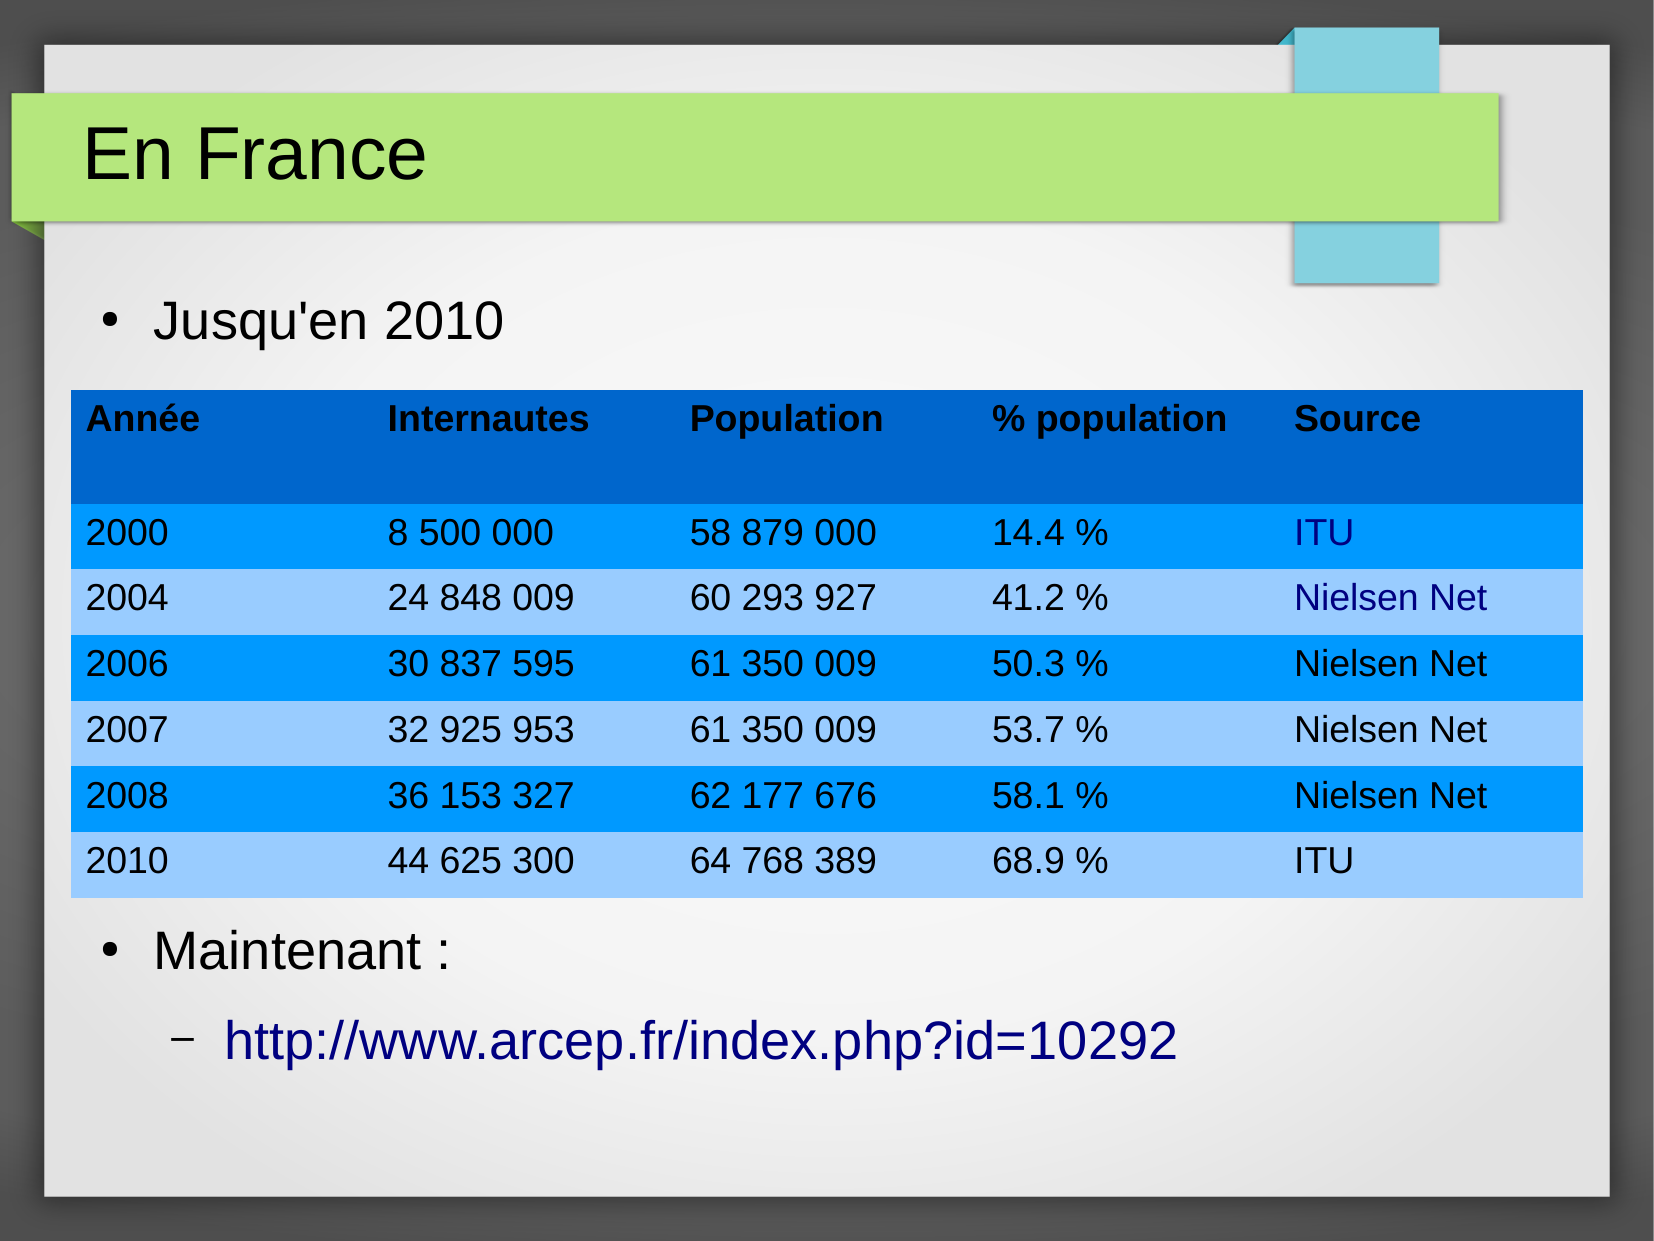

# En France
Jusqu'en 2010
Maintenant :
http://www.arcep.fr/index.php?id=10292
| Année | Internautes | Population | % population | Source |
| --- | --- | --- | --- | --- |
| 2000 | 8 500 000 | 58 879 000 | 14.4 % | ITU |
| 2004 | 24 848 009 | 60 293 927 | 41.2 % | Nielsen Net |
| 2006 | 30 837 595 | 61 350 009 | 50.3 % | Nielsen Net |
| 2007 | 32 925 953 | 61 350 009 | 53.7 % | Nielsen Net |
| 2008 | 36 153 327 | 62 177 676 | 58.1 % | Nielsen Net |
| 2010 | 44 625 300 | 64 768 389 | 68.9 % | ITU |